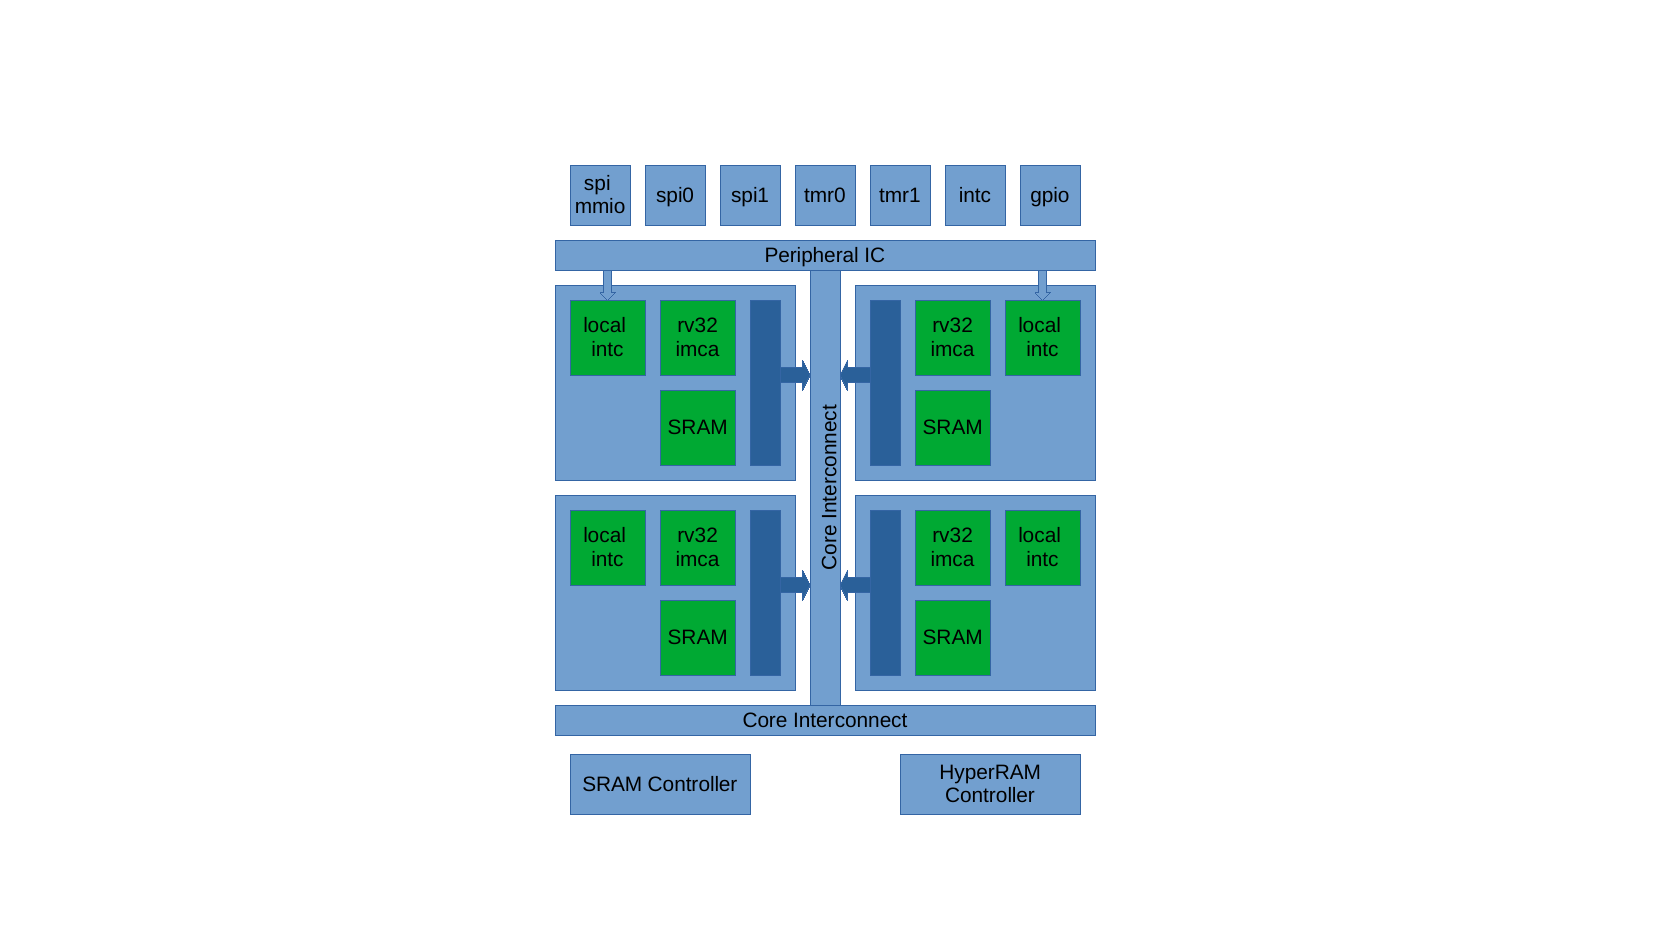

spi
mmio
spi0
spi1
tmr0
tmr1
intc
gpio
Peripheral IC
local
intc
rv32
imca
rv32
imca
local
intc
SRAM
SRAM
Core Interconnect
local
intc
rv32
imca
rv32
imca
local
intc
SRAM
SRAM
Core Interconnect
SRAM Controller
HyperRAM
Controller